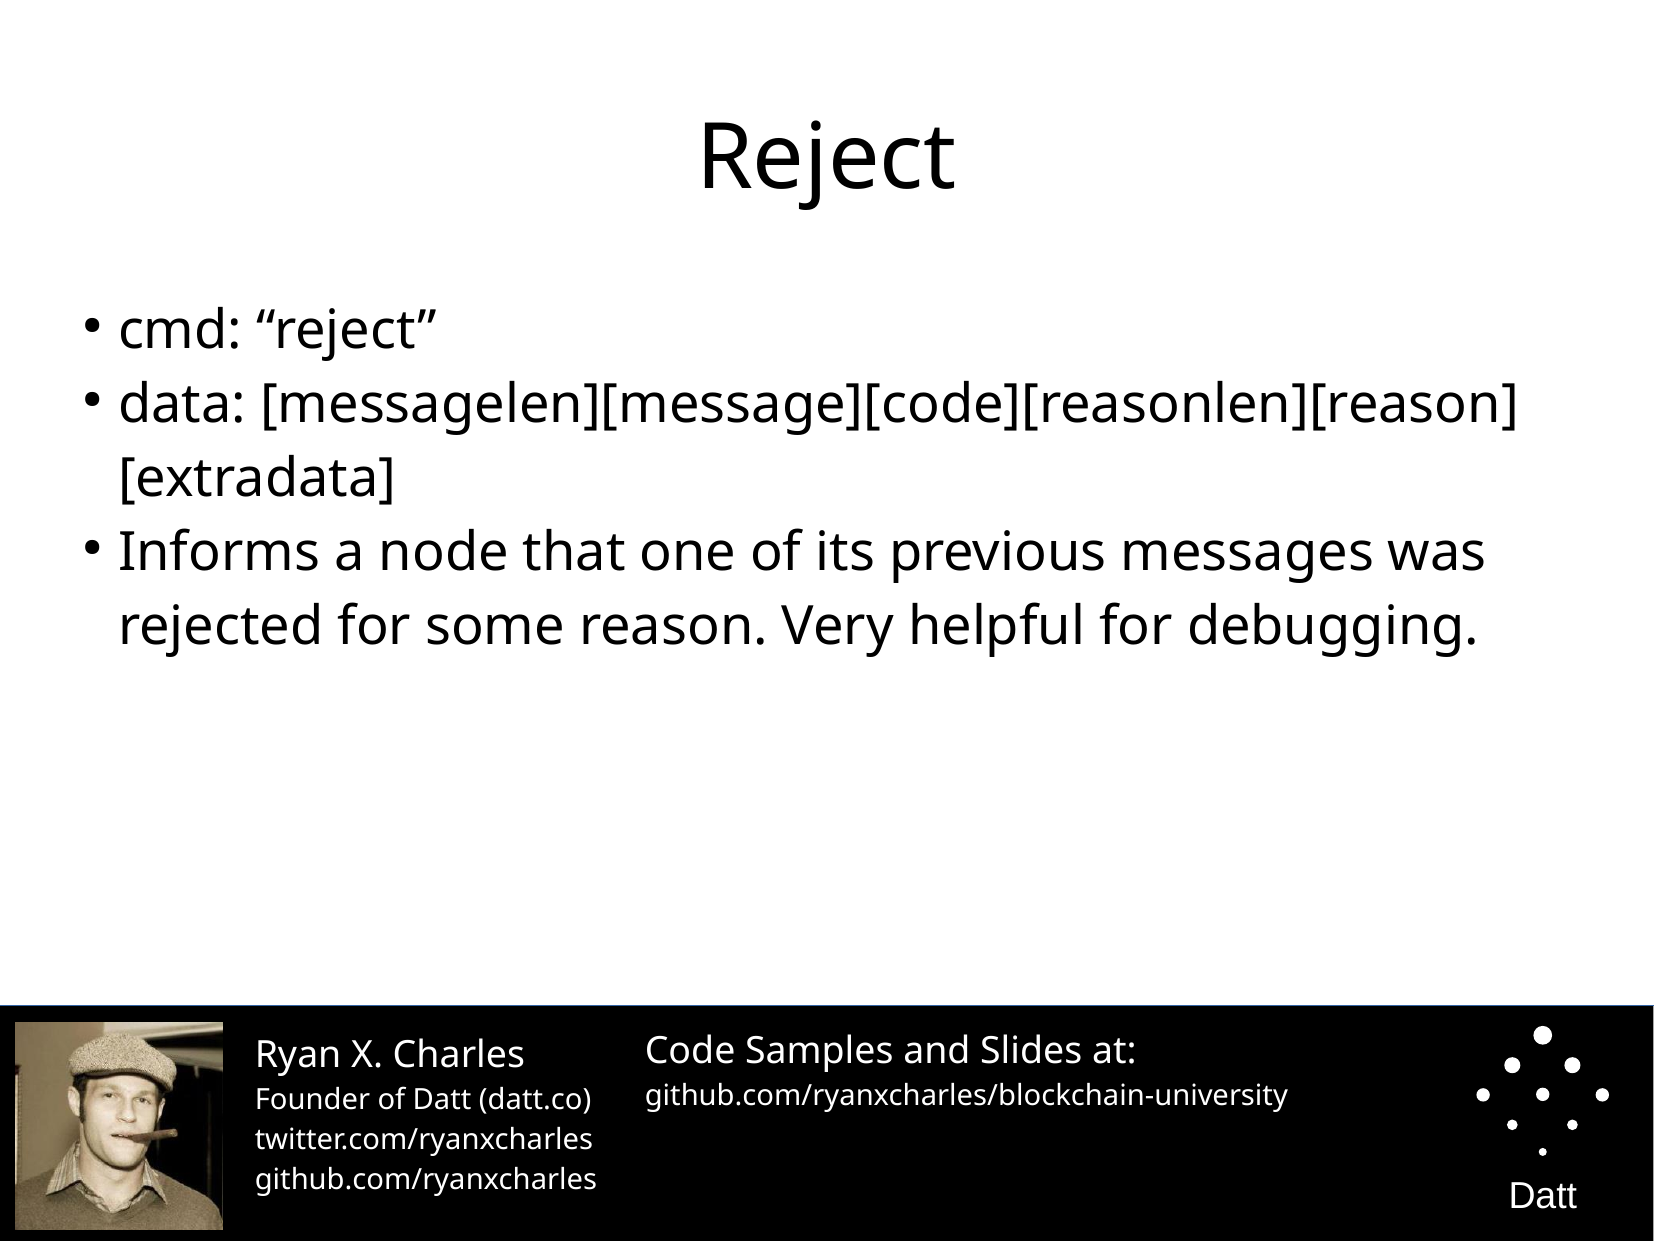

# Reject
cmd: “reject”
data: [messagelen][message][code][reasonlen][reason][extradata]
Informs a node that one of its previous messages was rejected for some reason. Very helpful for debugging.
Code Samples and Slides at:
github.com/ryanxcharles/blockchain-university
Ryan X. Charles
Founder of Datt (datt.co)
twitter.com/ryanxcharles
github.com/ryanxcharles
Datt